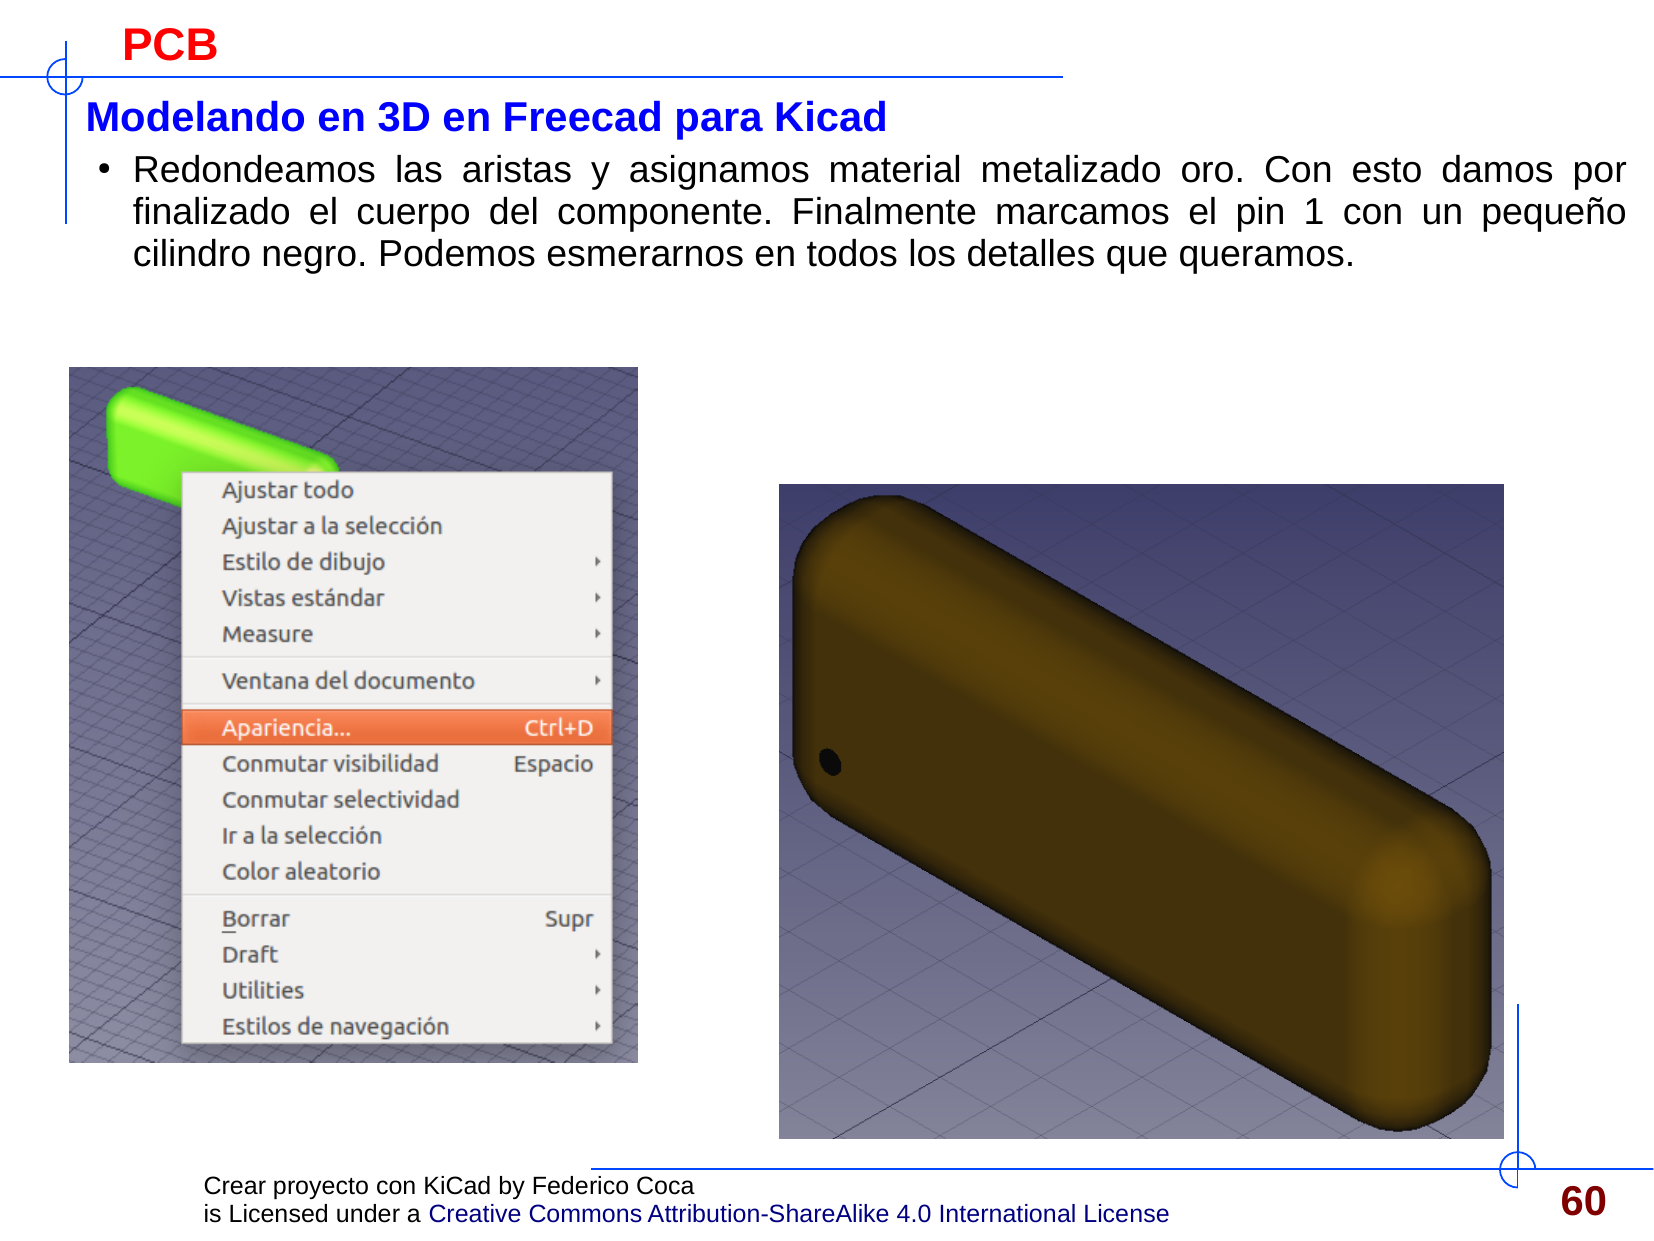

PCB
Modelando en 3D en Freecad para Kicad
Redondeamos las aristas y asignamos material metalizado oro. Con esto damos por finalizado el cuerpo del componente. Finalmente marcamos el pin 1 con un pequeño cilindro negro. Podemos esmerarnos en todos los detalles que queramos.
Crear proyecto con KiCad by Federico Coca
is Licensed under a Creative Commons Attribution-ShareAlike 4.0 International License